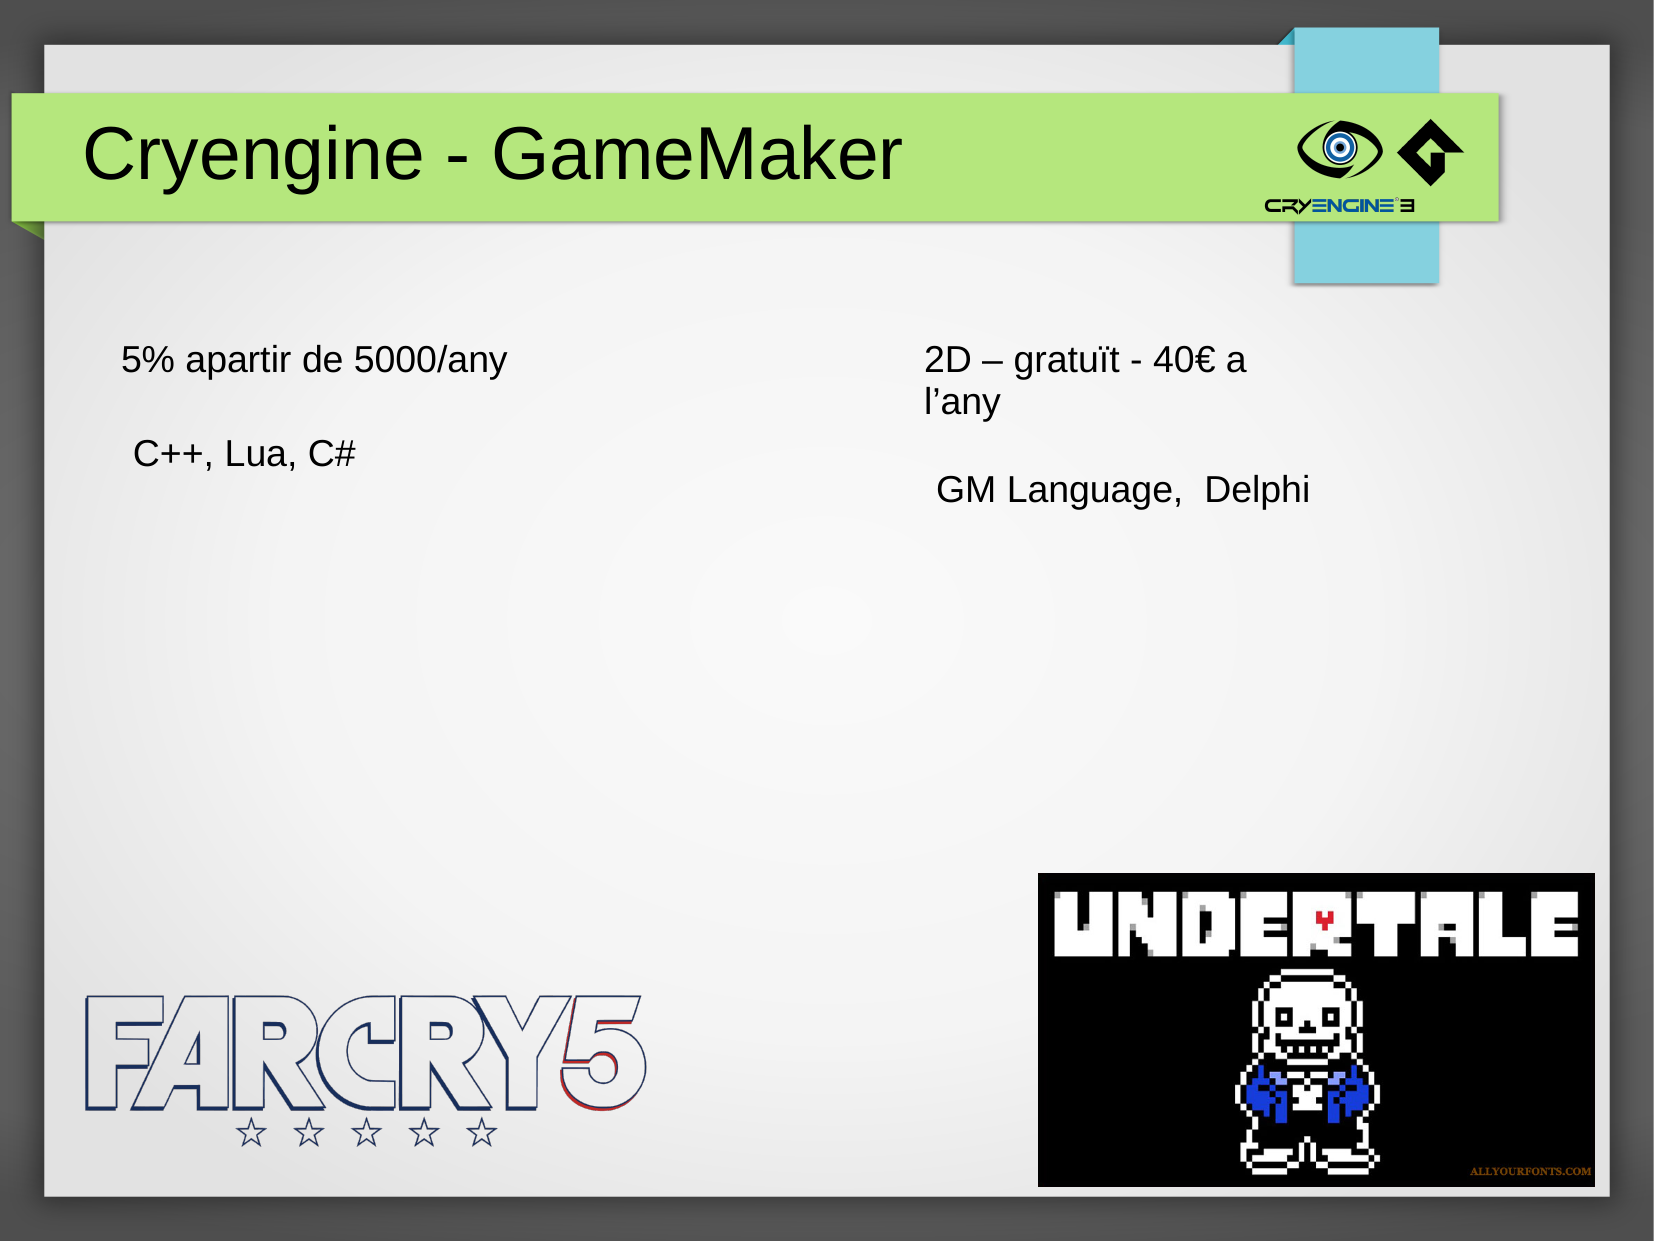

# Cryengine - GameMaker
5% apartir de 5000/any
2D – gratuït - 40€ a l’any
C++, Lua, C#
GM Language, Delphi